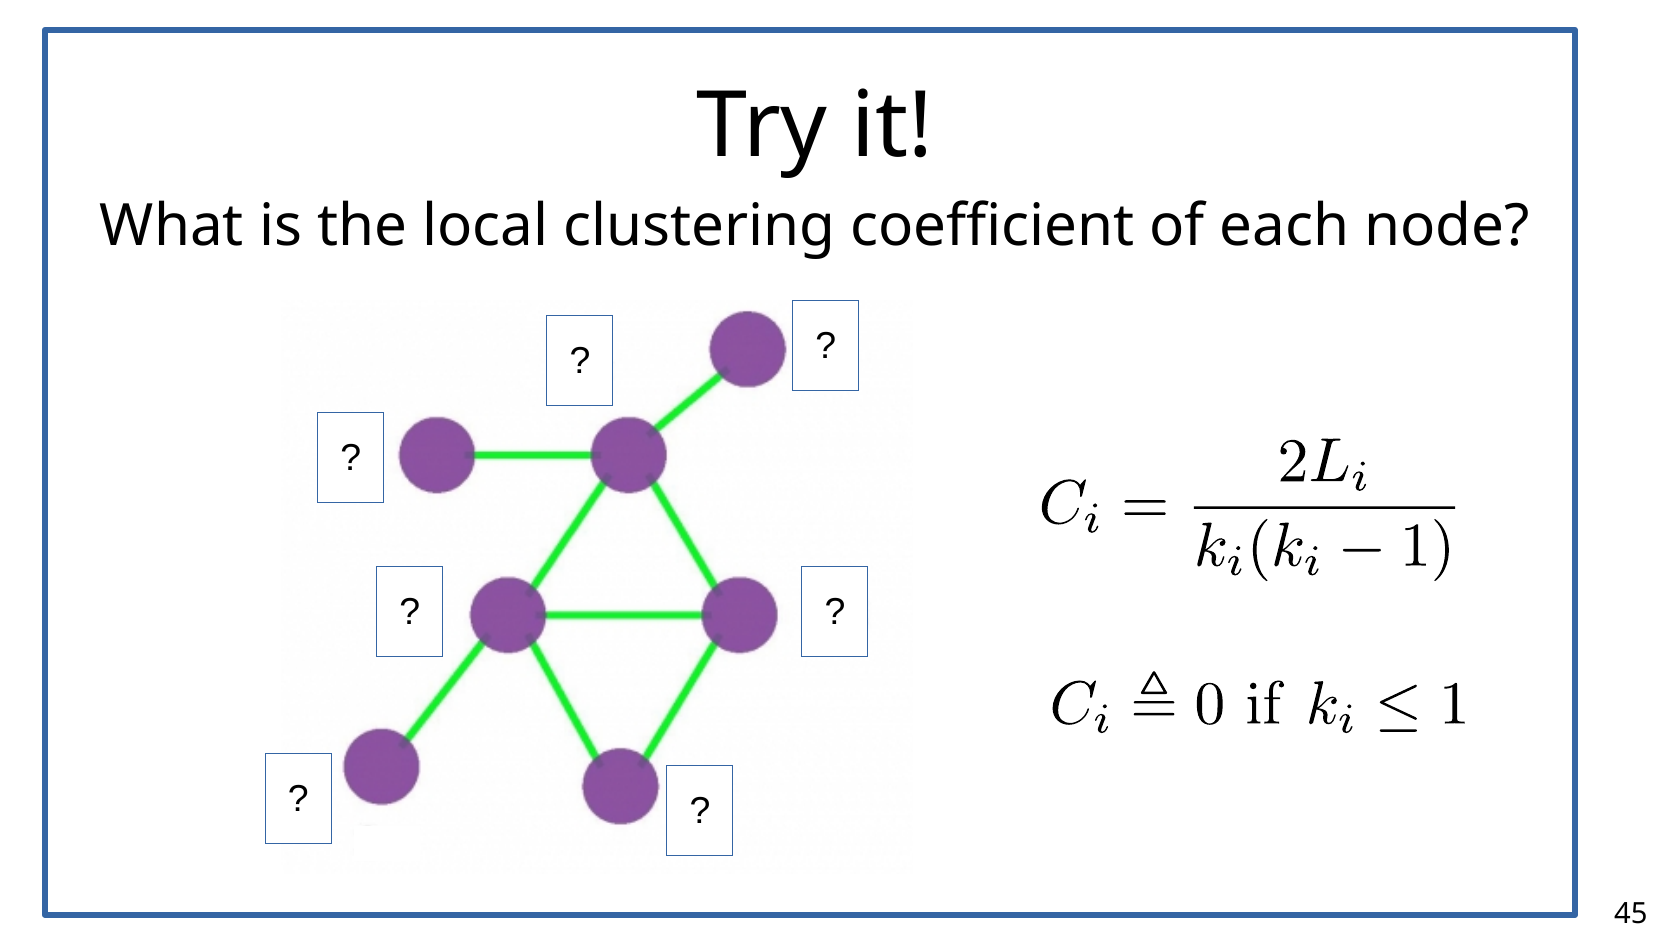

# Try it! What is the local clustering coefficient of each node?
?
?
?
?
?
?
?
45